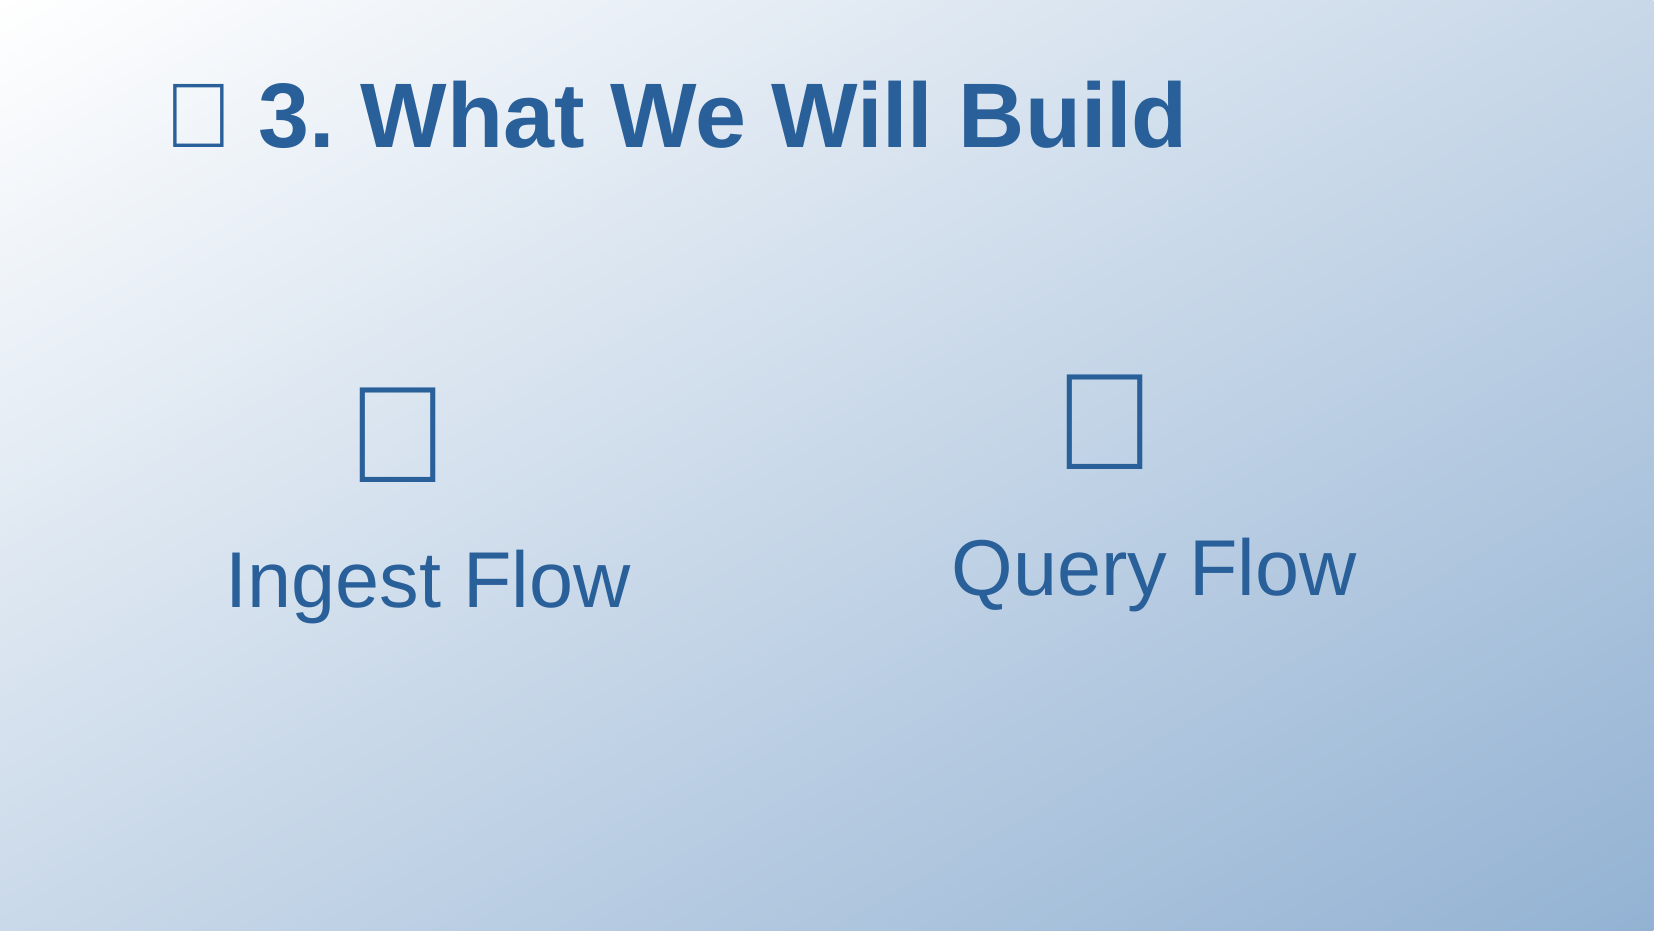

🚀 3. What We Will Build
 💬
Query Flow
 💾
Ingest Flow